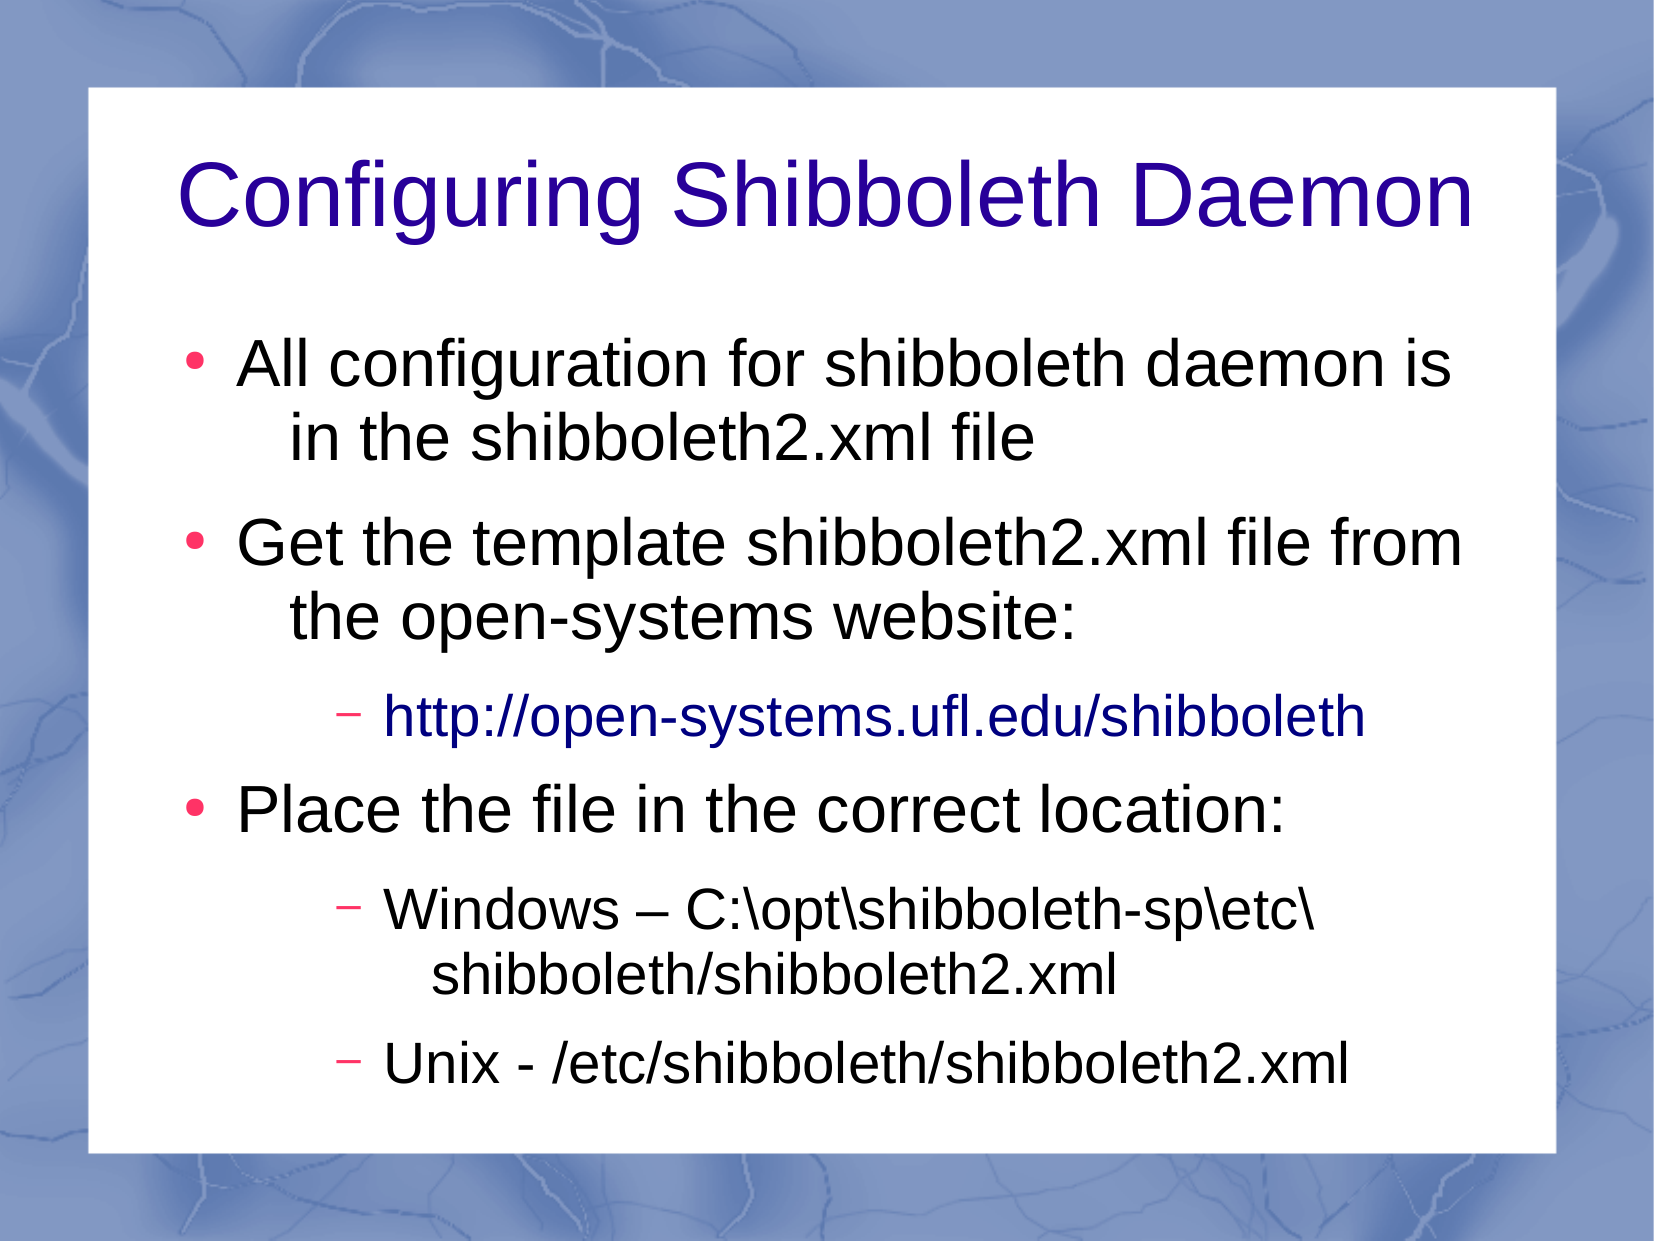

# Configuring Shibboleth Daemon
All configuration for shibboleth daemon is in the shibboleth2.xml file
Get the template shibboleth2.xml file from the open-systems website:
http://open-systems.ufl.edu/shibboleth
Place the file in the correct location:
Windows – C:\opt\shibboleth-sp\etc\shibboleth/shibboleth2.xml
Unix - /etc/shibboleth/shibboleth2.xml